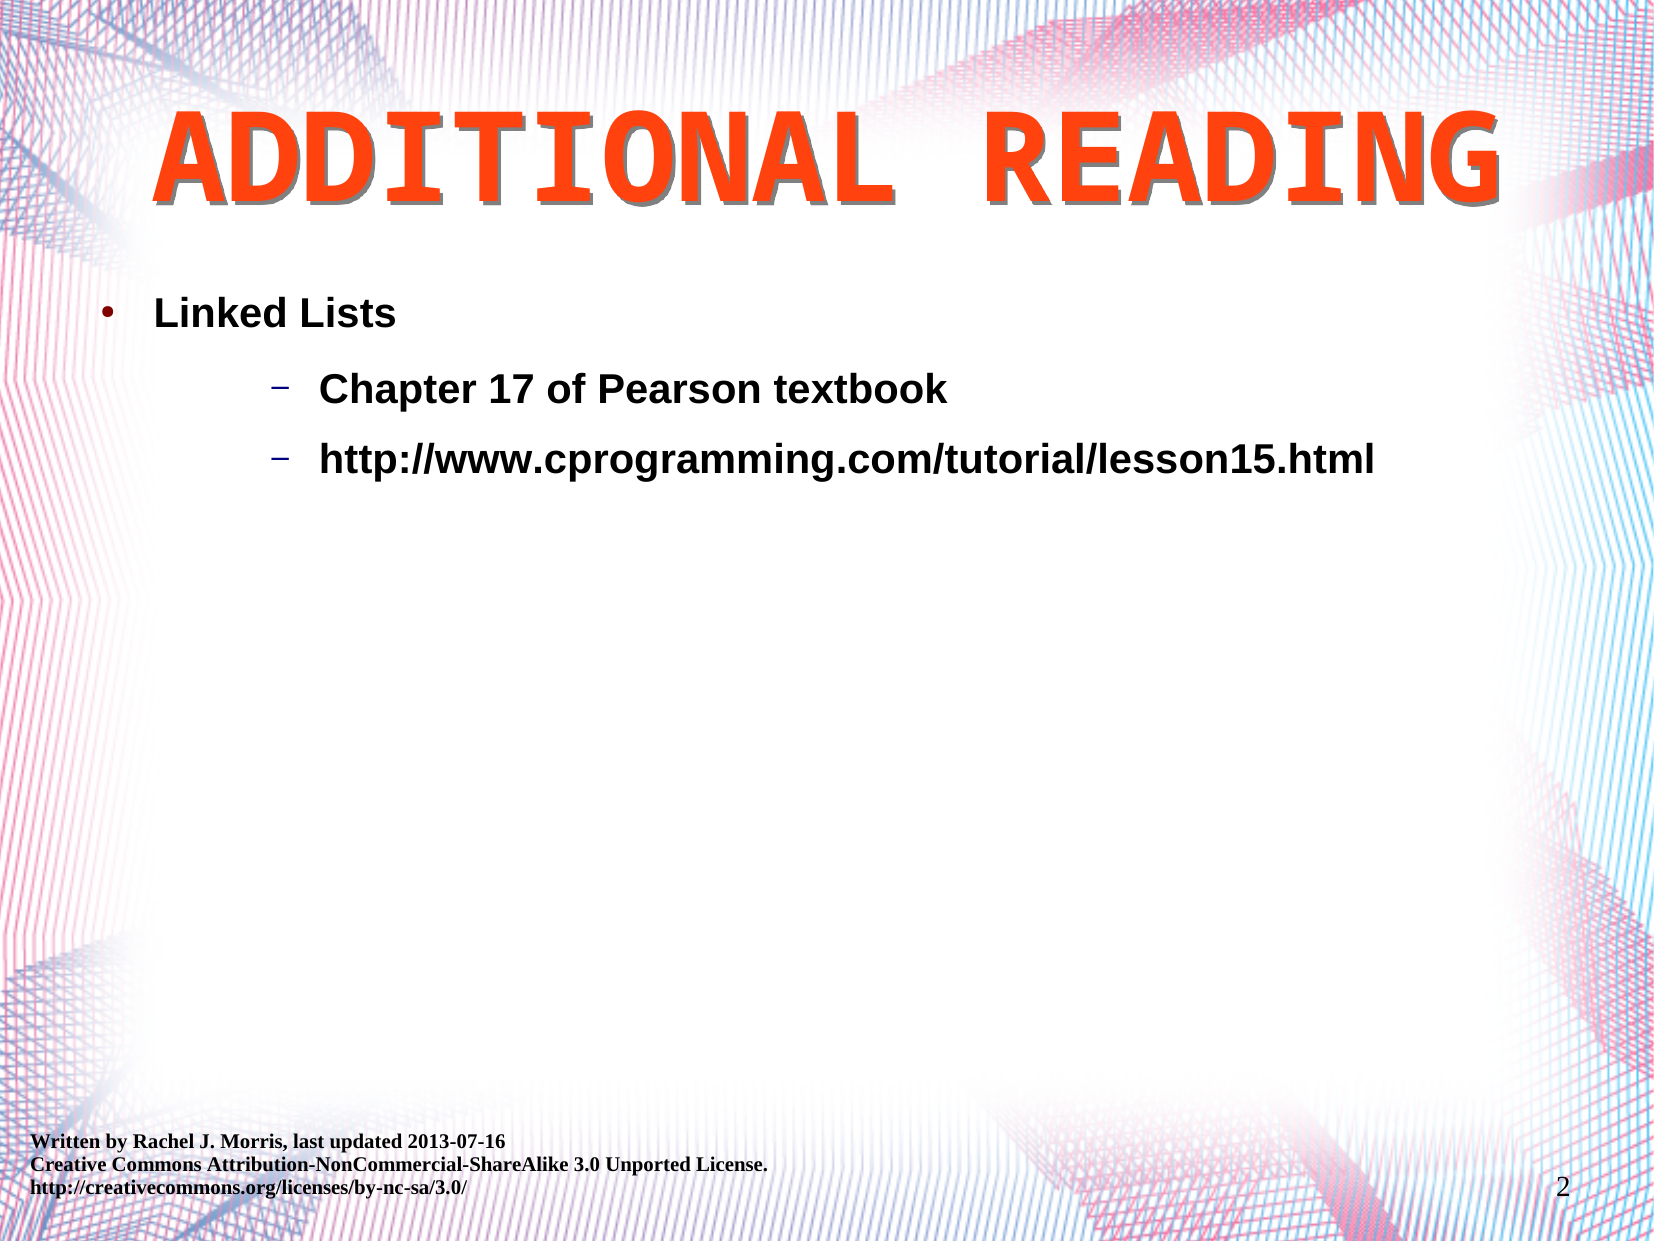

ADDITIONAL READING
# Linked Lists
Chapter 17 of Pearson textbook
http://www.cprogramming.com/tutorial/lesson15.html
2